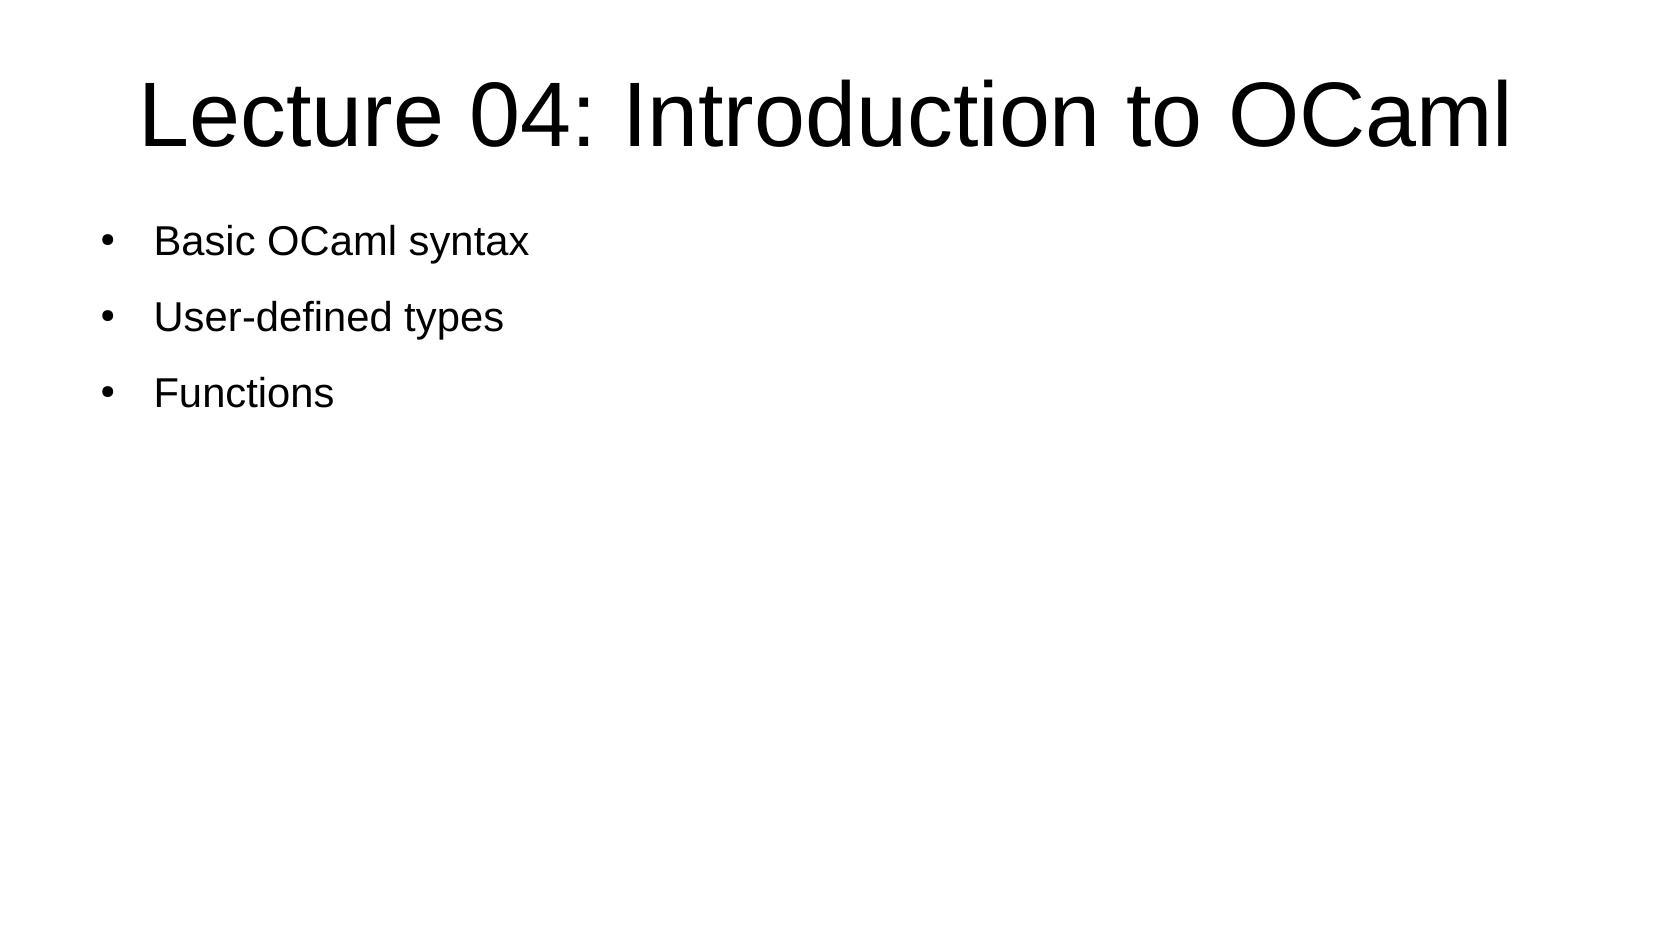

# Lecture 04: Introduction to OCaml
Basic OCaml syntax
User-defined types
Functions